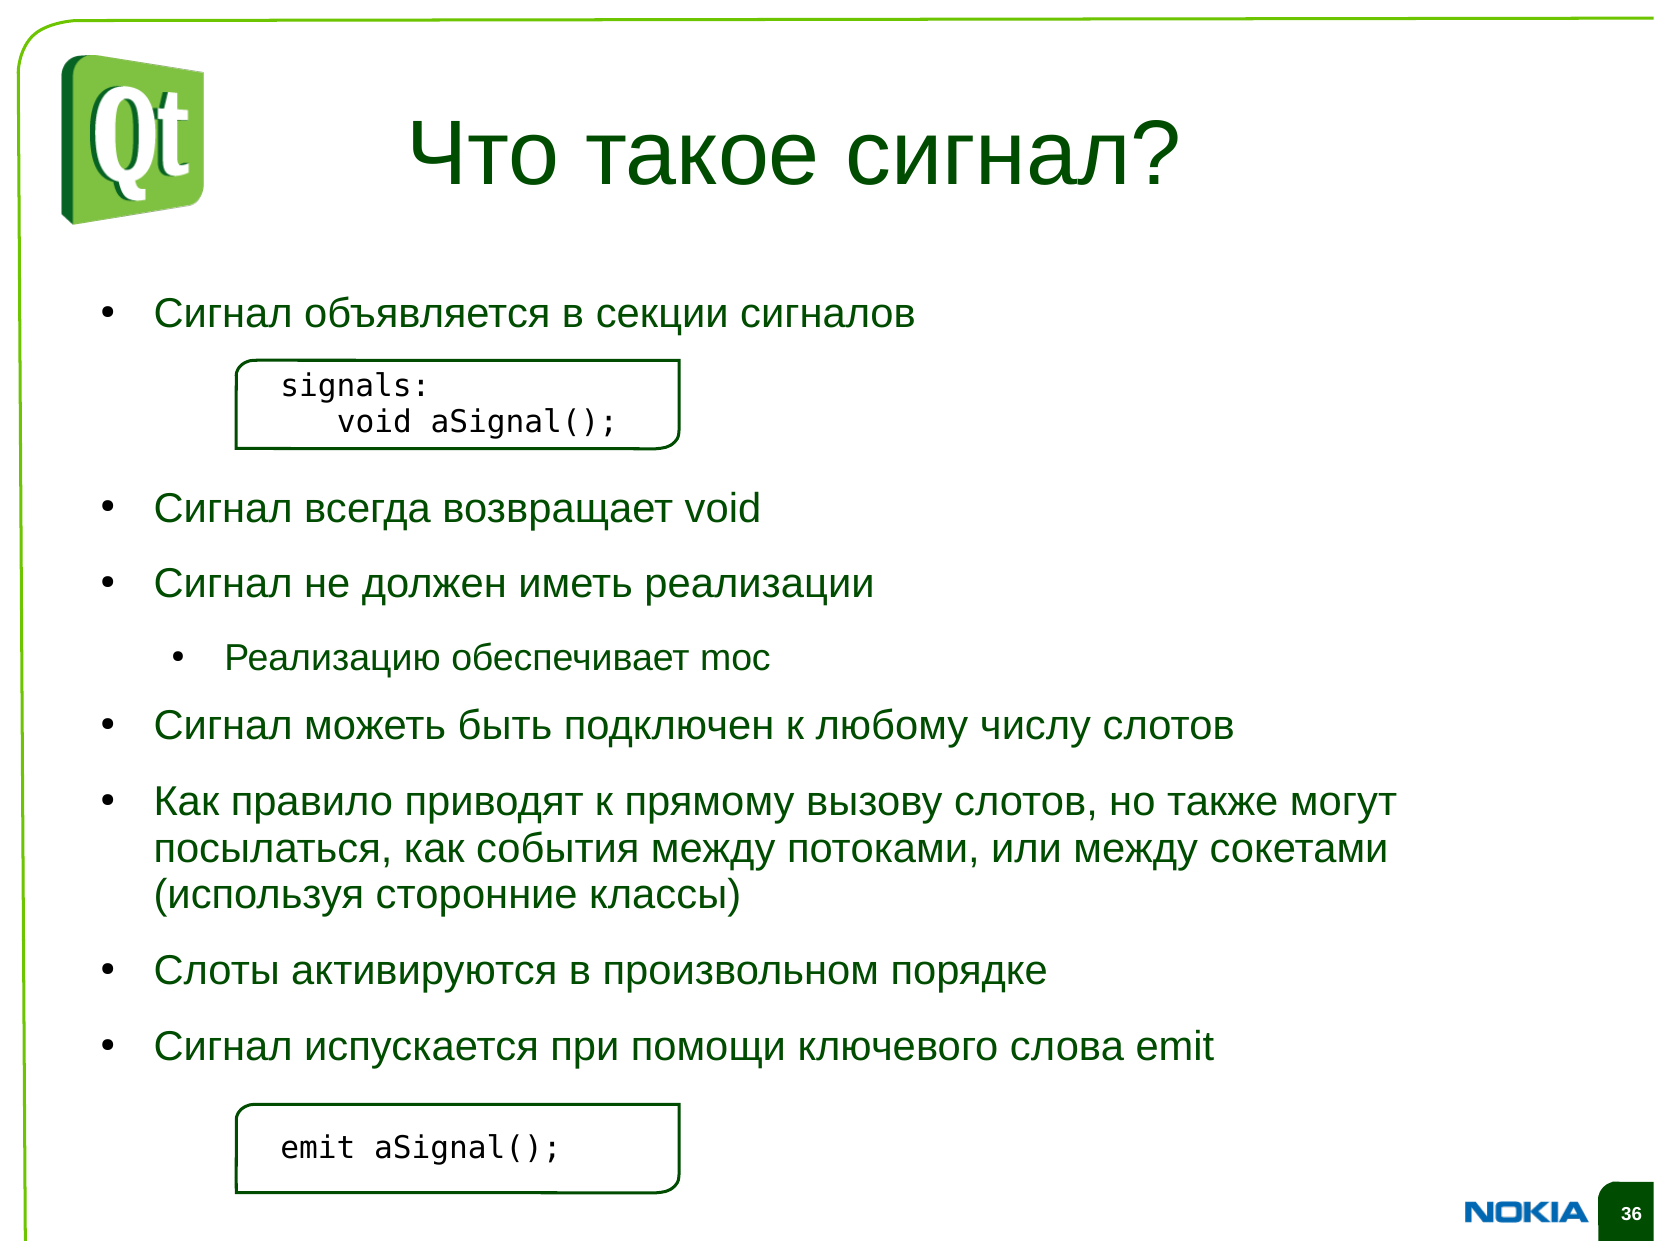

# Что такое сигнал?
Сигнал объявляется в секции сигналов
Сигнал всегда возвращает void
Сигнал не должен иметь реализации
Реализацию обеспечивает moc
Сигнал можеть быть подключен к любому числу слотов
Как правило приводят к прямому вызову слотов, но также могут посылаться, как события между потоками, или между сокетами (используя сторонние классы)
Слоты активируются в произвольном порядке
Сигнал испускается при помощи ключевого слова emit
signals:
 void aSignal();
emit aSignal();